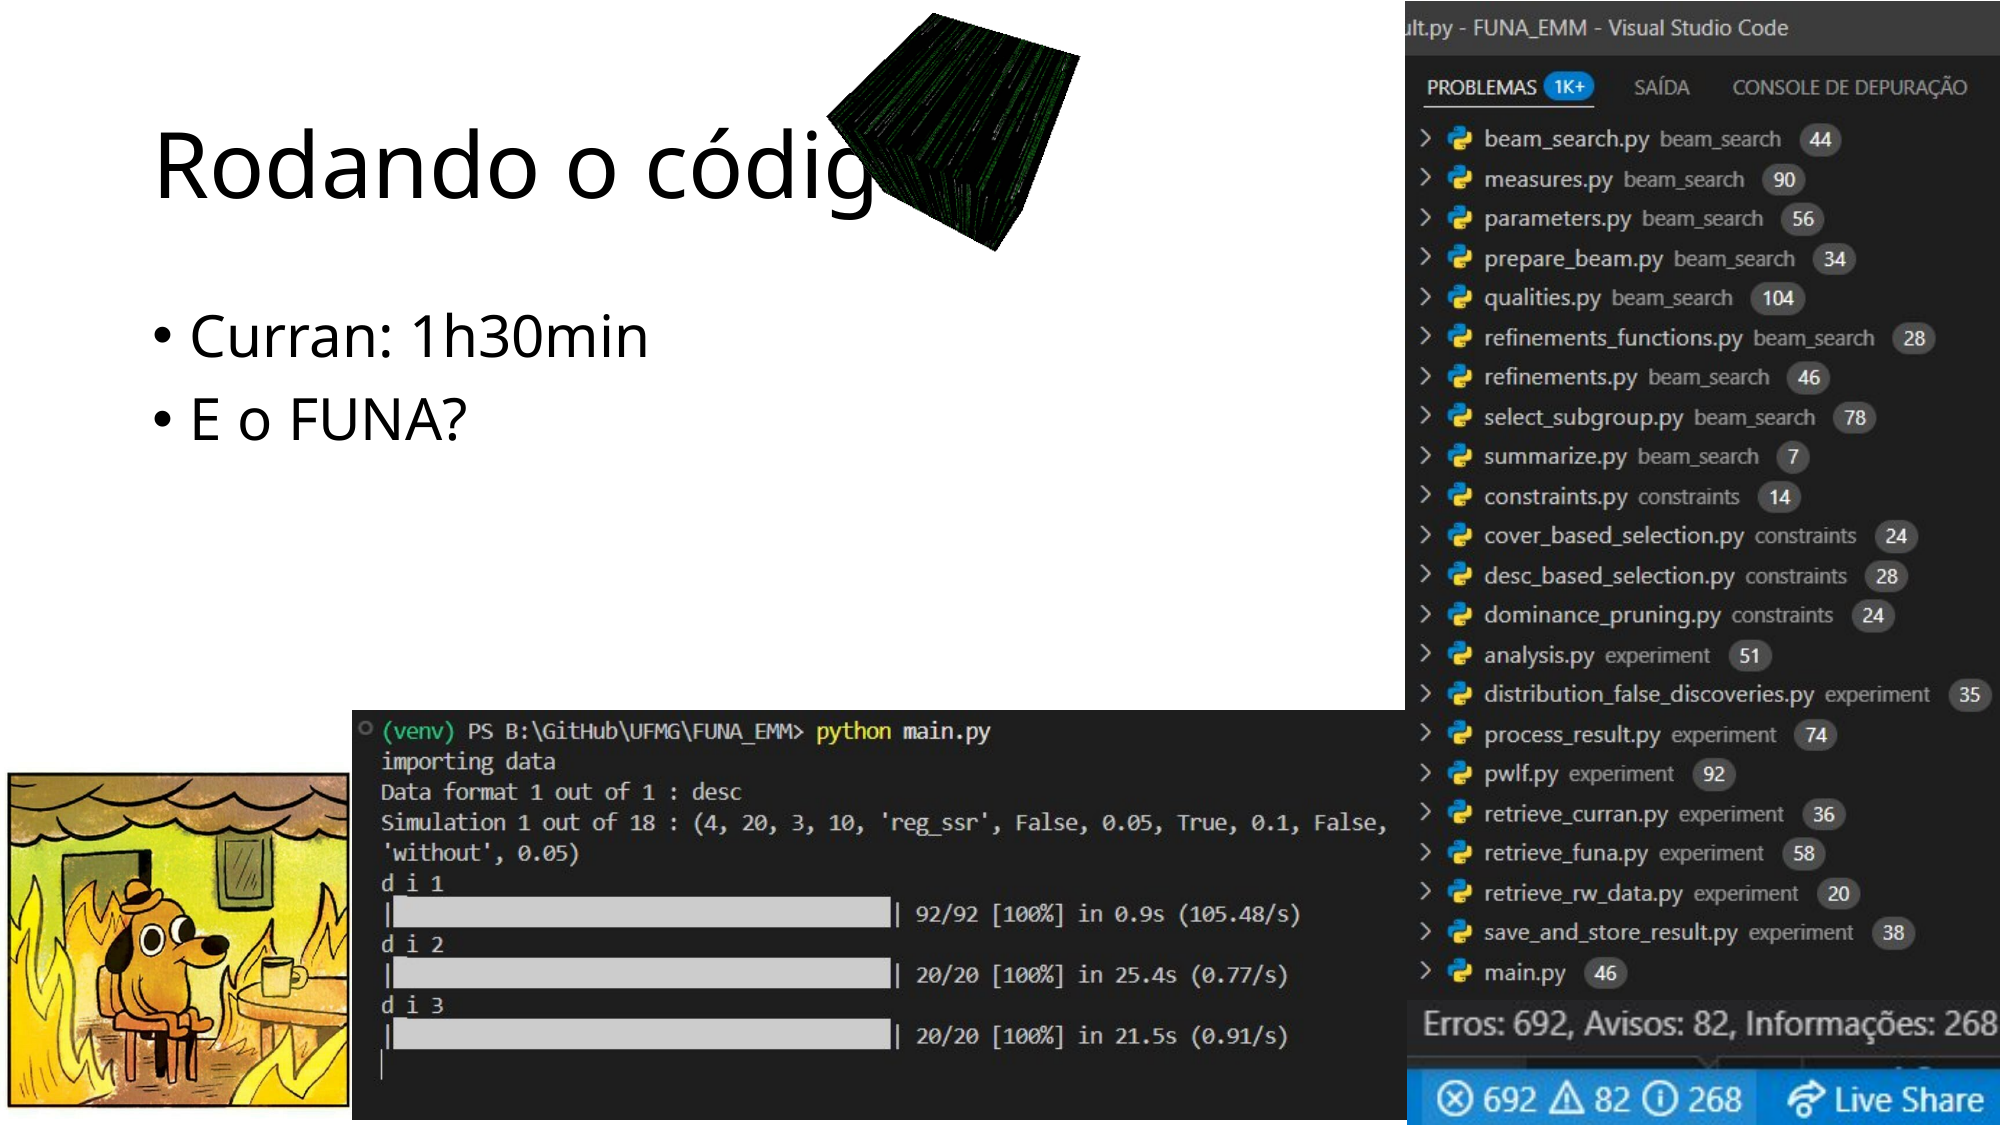

# Rodando o código
Curran: 1h30min
E o FUNA?